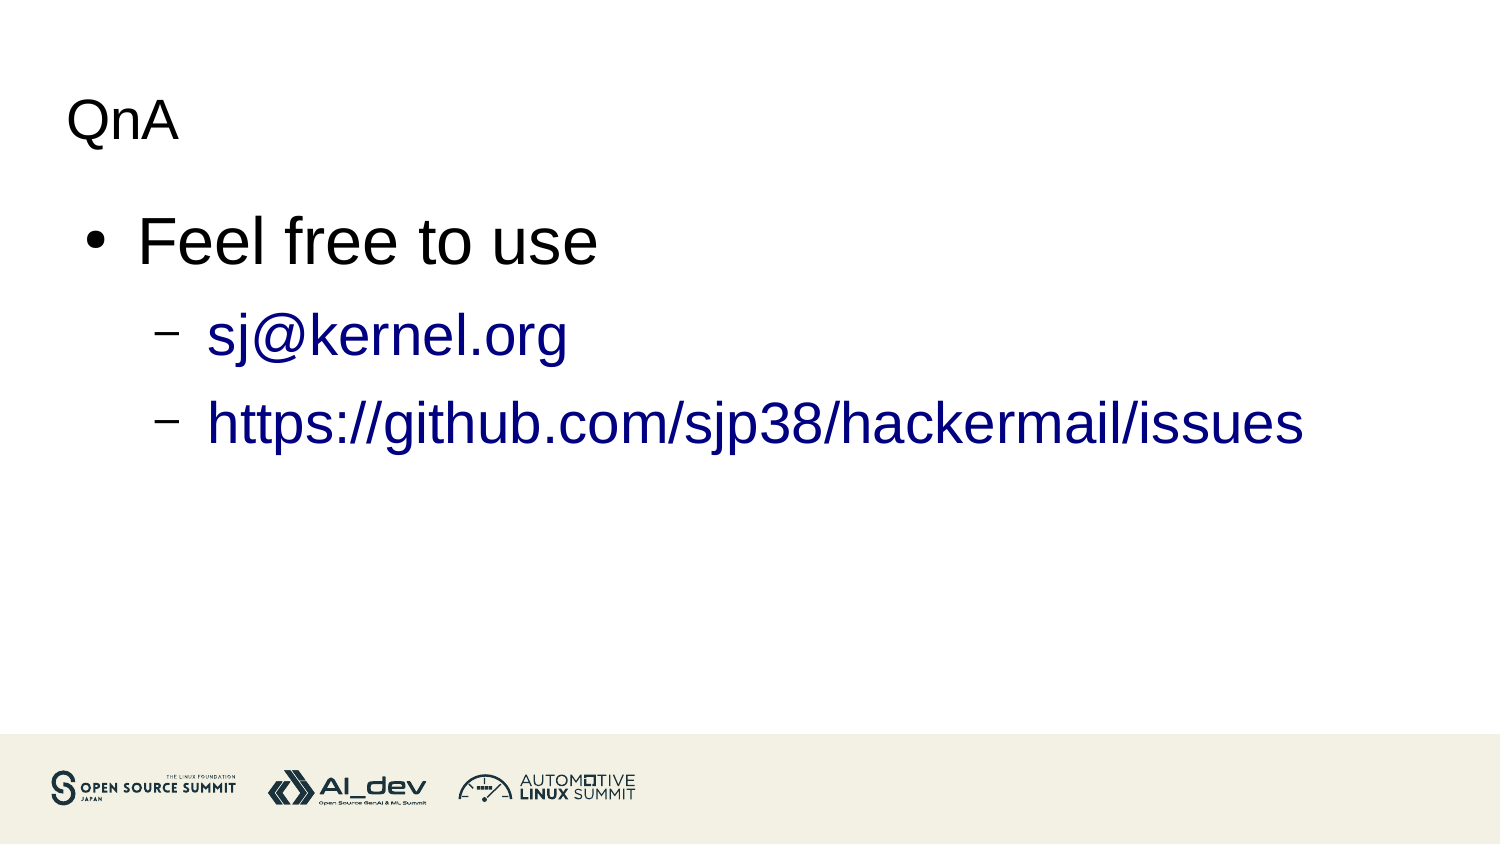

# QnA
Feel free to use
sj@kernel.org
https://github.com/sjp38/hackermail/issues